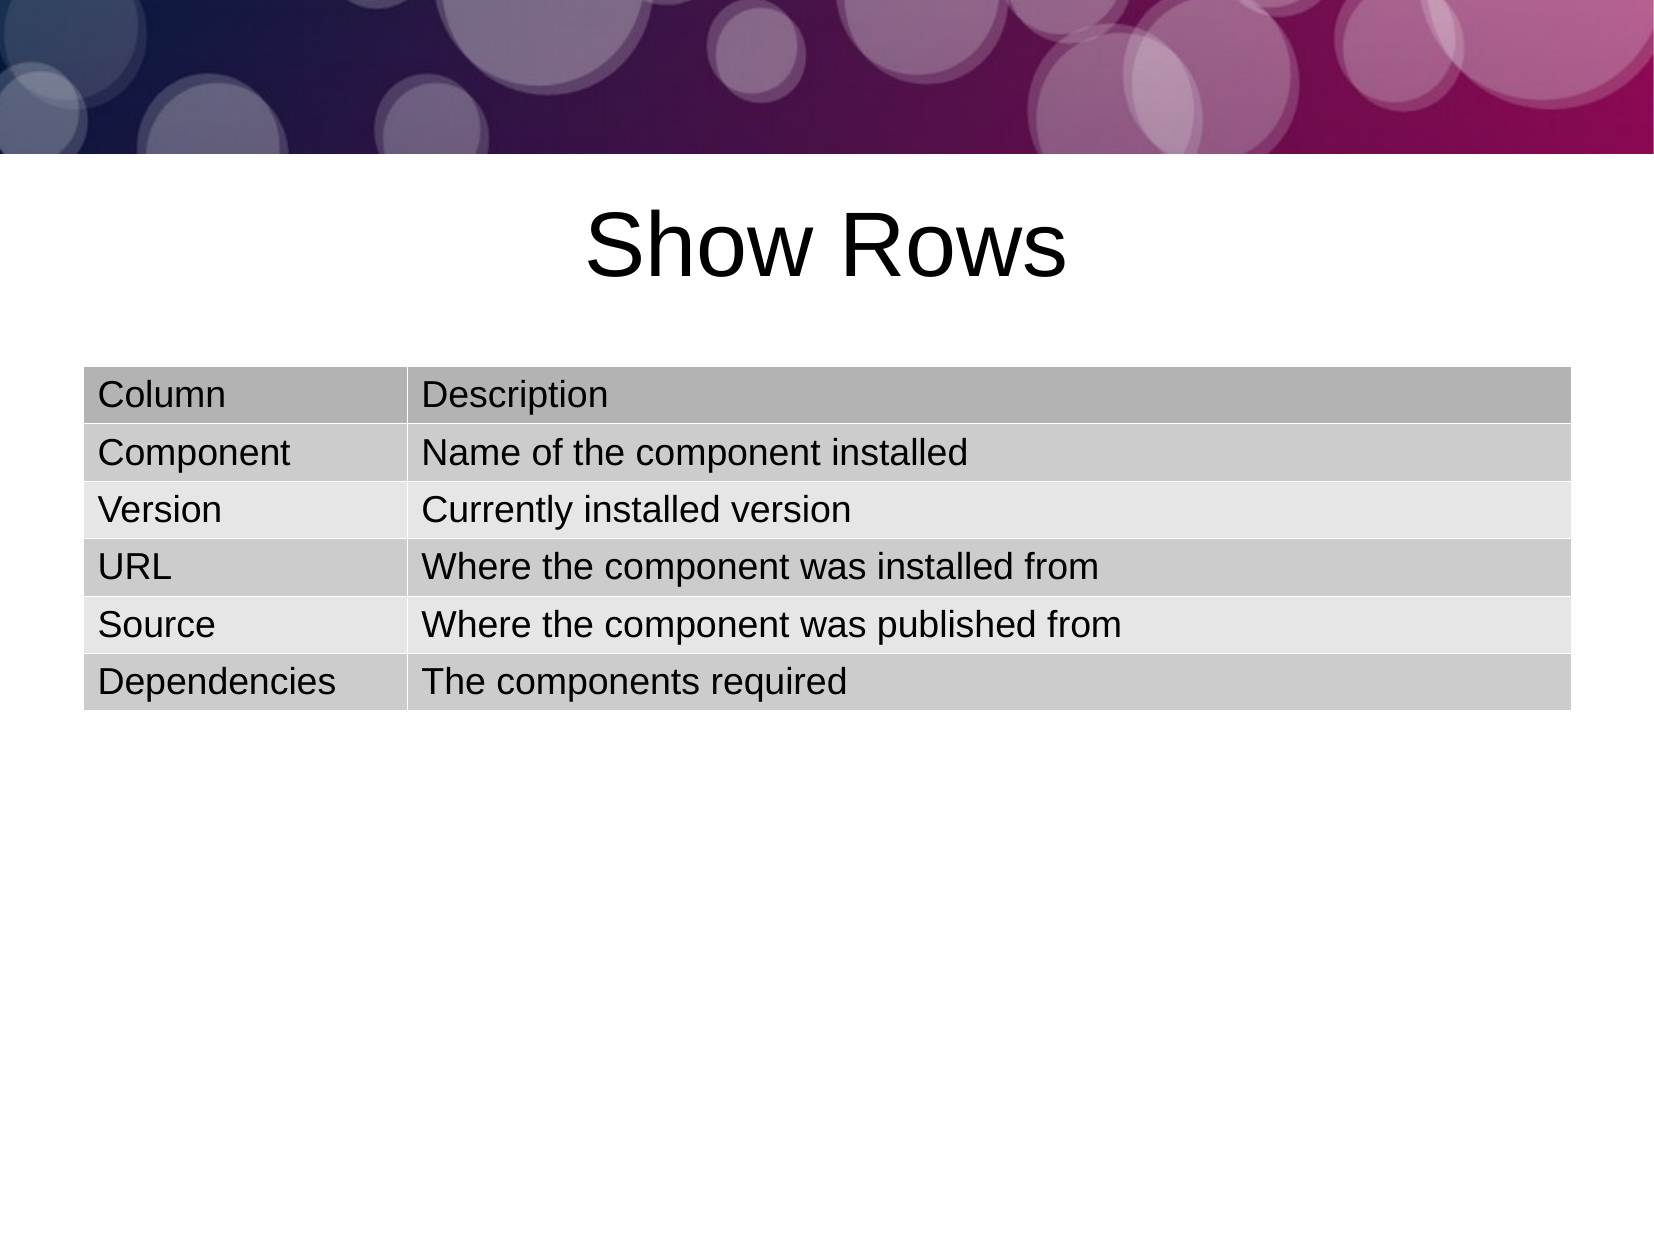

# Show Rows
| Column | Description |
| --- | --- |
| Component | Name of the component installed |
| Version | Currently installed version |
| URL | Where the component was installed from |
| Source | Where the component was published from |
| Dependencies | The components required |